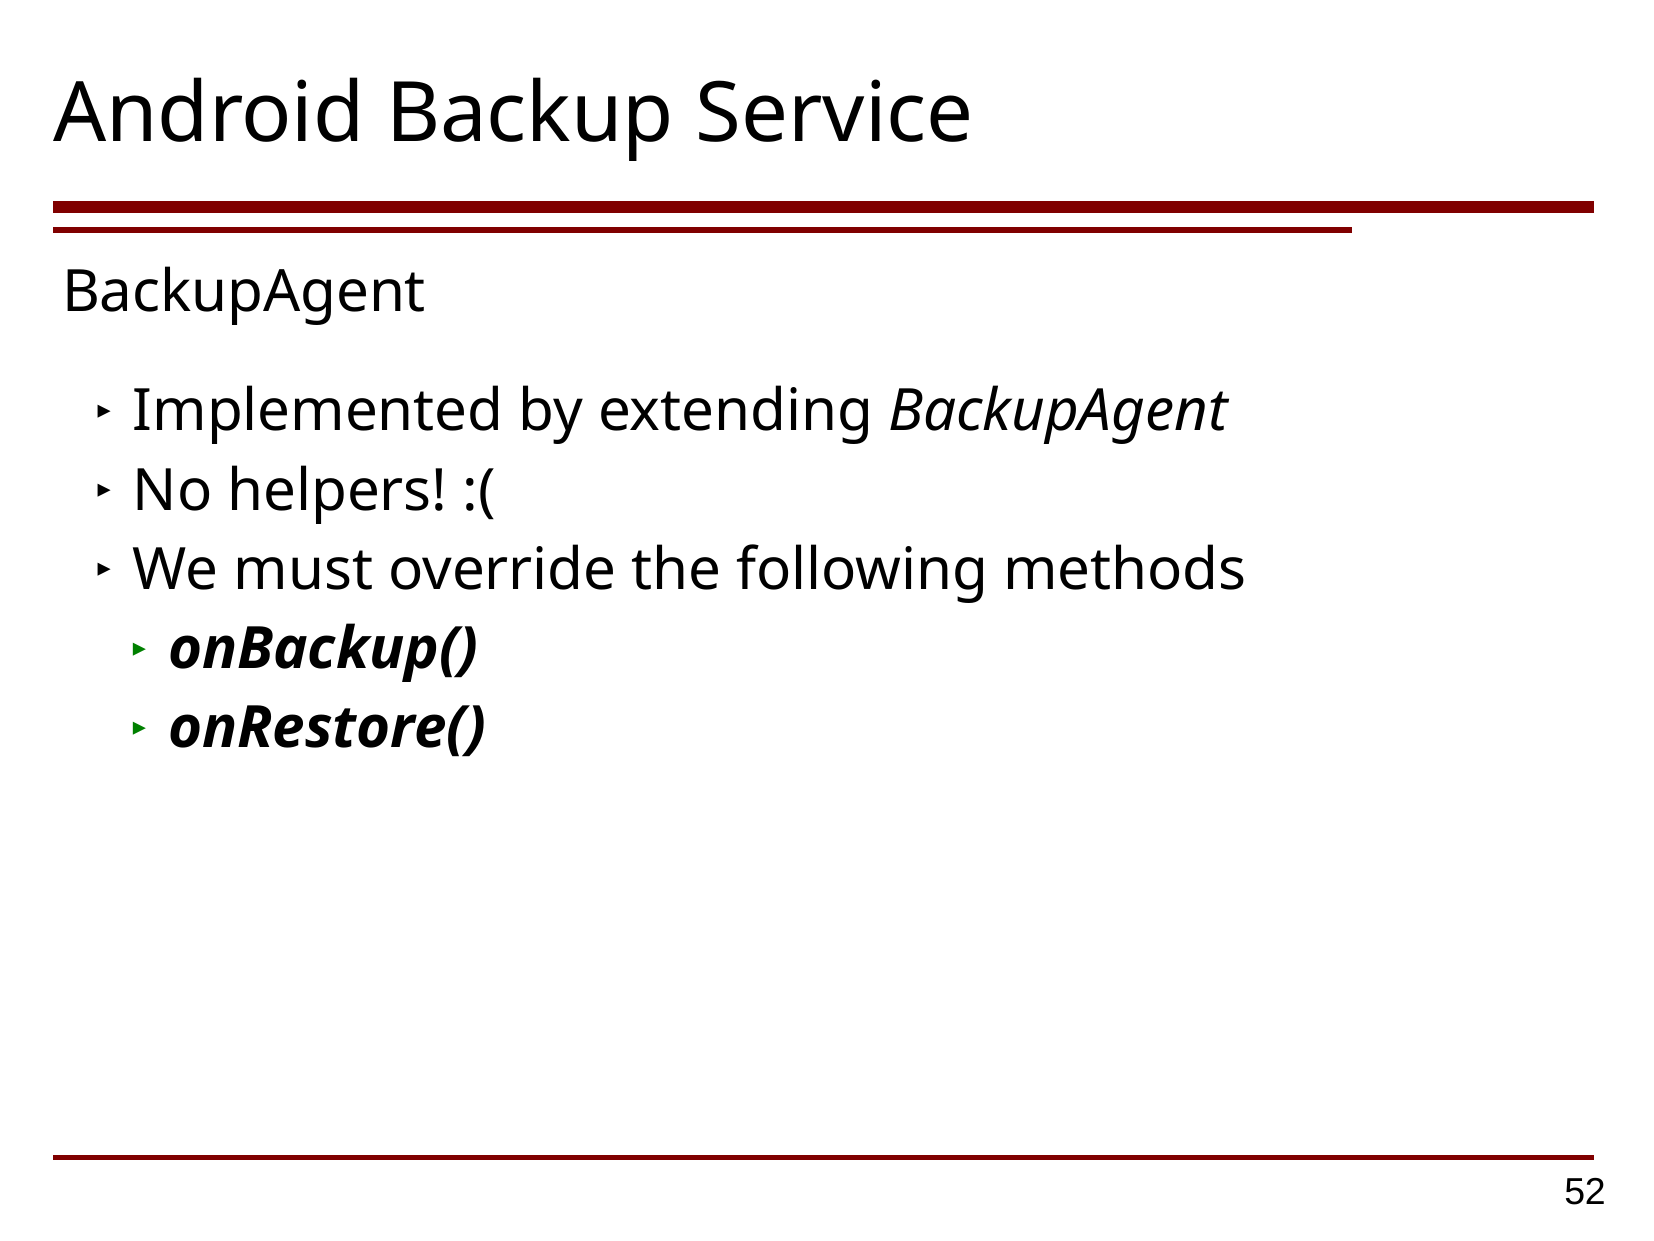

# Android Backup Service
BackupAgent
Implemented by extending BackupAgent
No helpers! :(
We must override the following methods
onBackup()
onRestore()